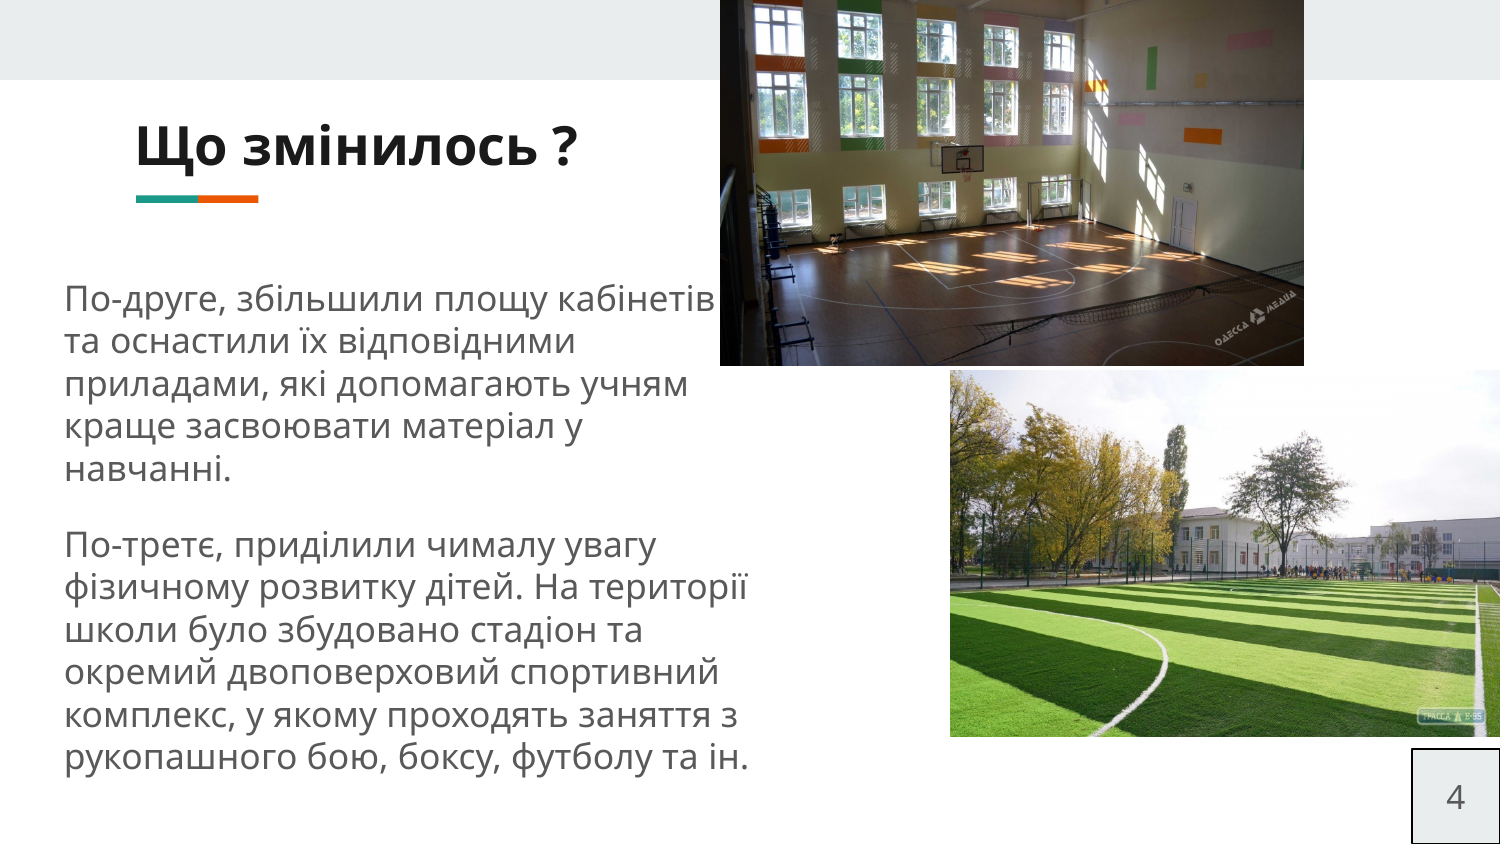

# Що змінилось ?
По-друге, збільшили площу кабінетів та оснастили їх відповідними приладами, які допомагають учням краще засвоювати матеріал у навчанні.
По-третє, приділили чималу увагу фізичному розвитку дітей. На території школи було збудовано стадіон та окремий двоповерховий спортивний комплекс, у якому проходять заняття з рукопашного бою, боксу, футболу та ін.
4